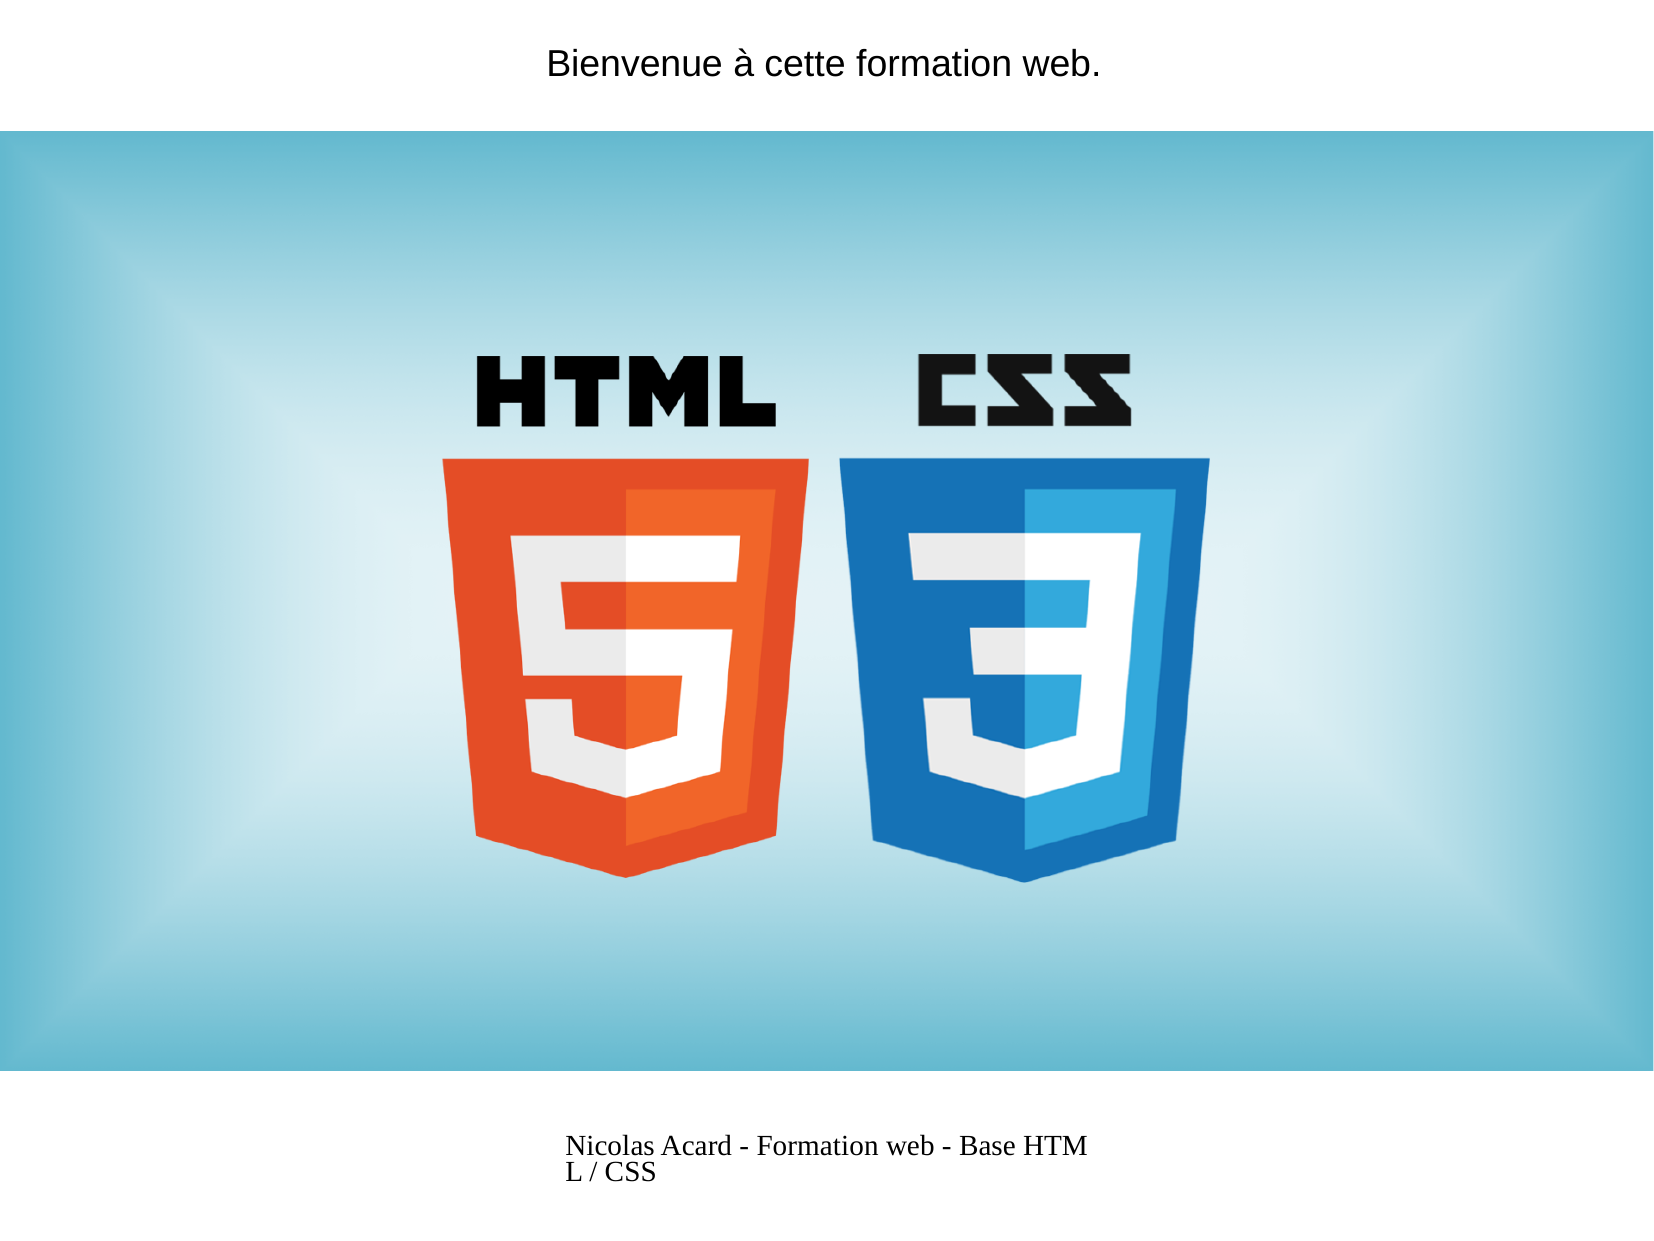

Bienvenue à cette formation web.
Nicolas Acard - Formation web - Base HTML / CSS